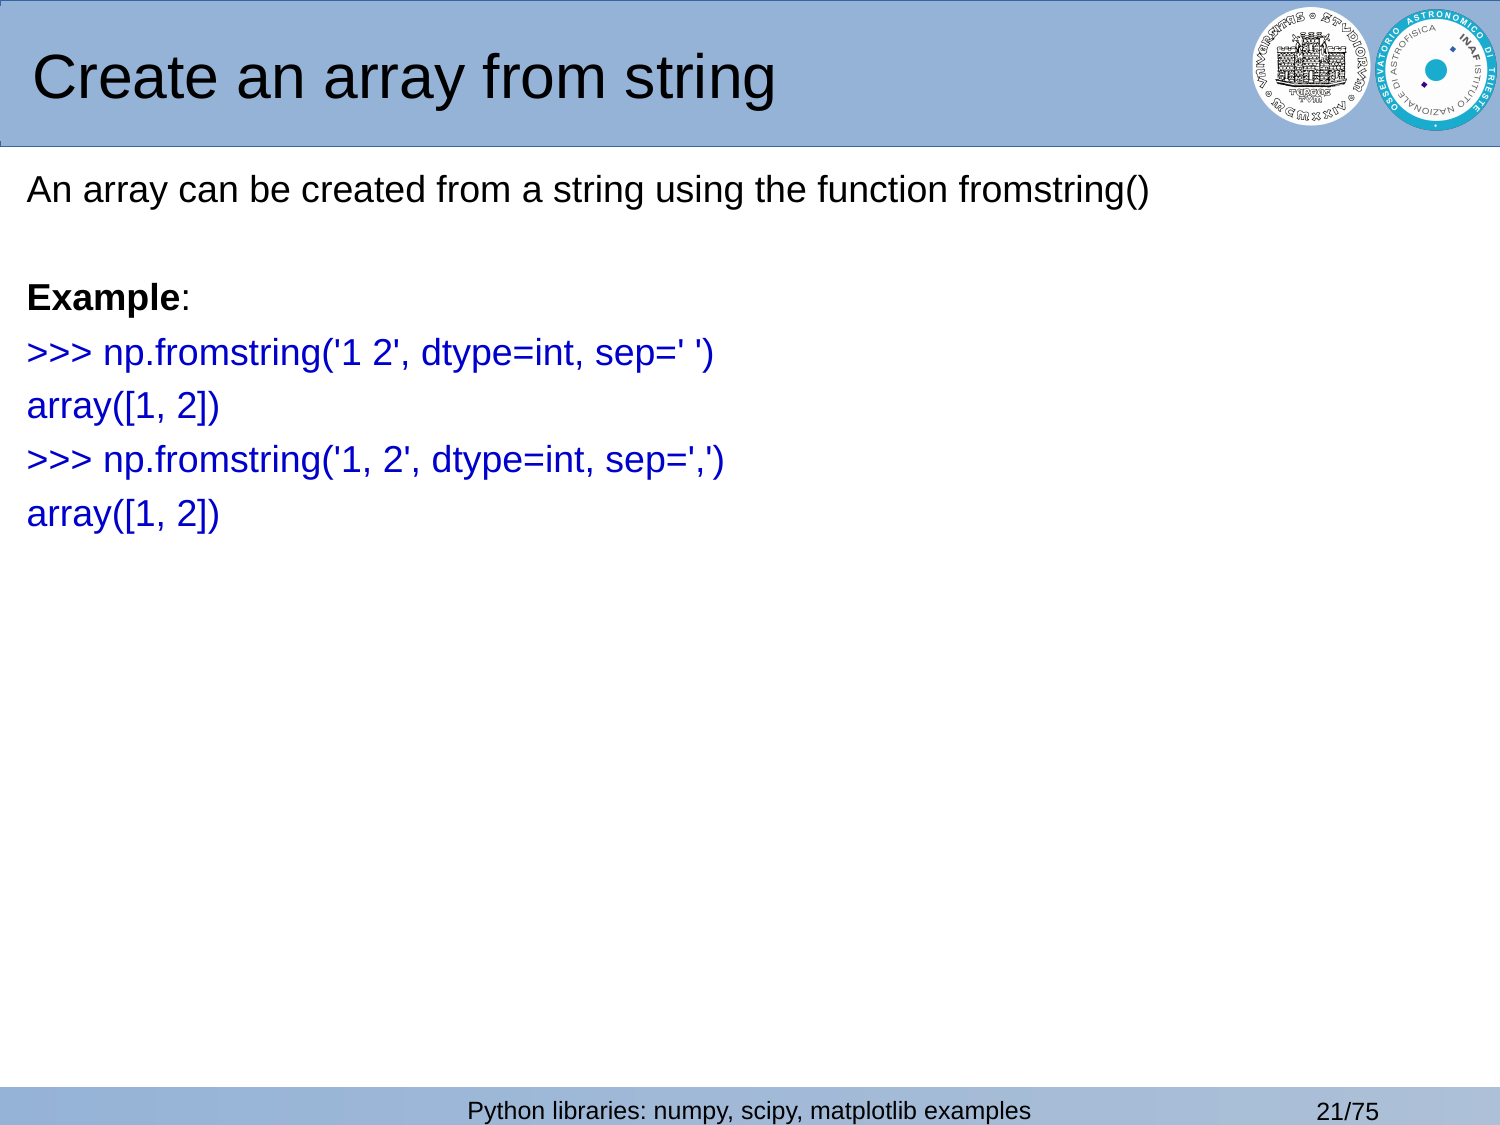

Create an array from string
# An array can be created from a string using the function fromstring()
Example:
>>> np.fromstring('1 2', dtype=int, sep=' ')
array([1, 2])
>>> np.fromstring('1, 2', dtype=int, sep=',')
array([1, 2])